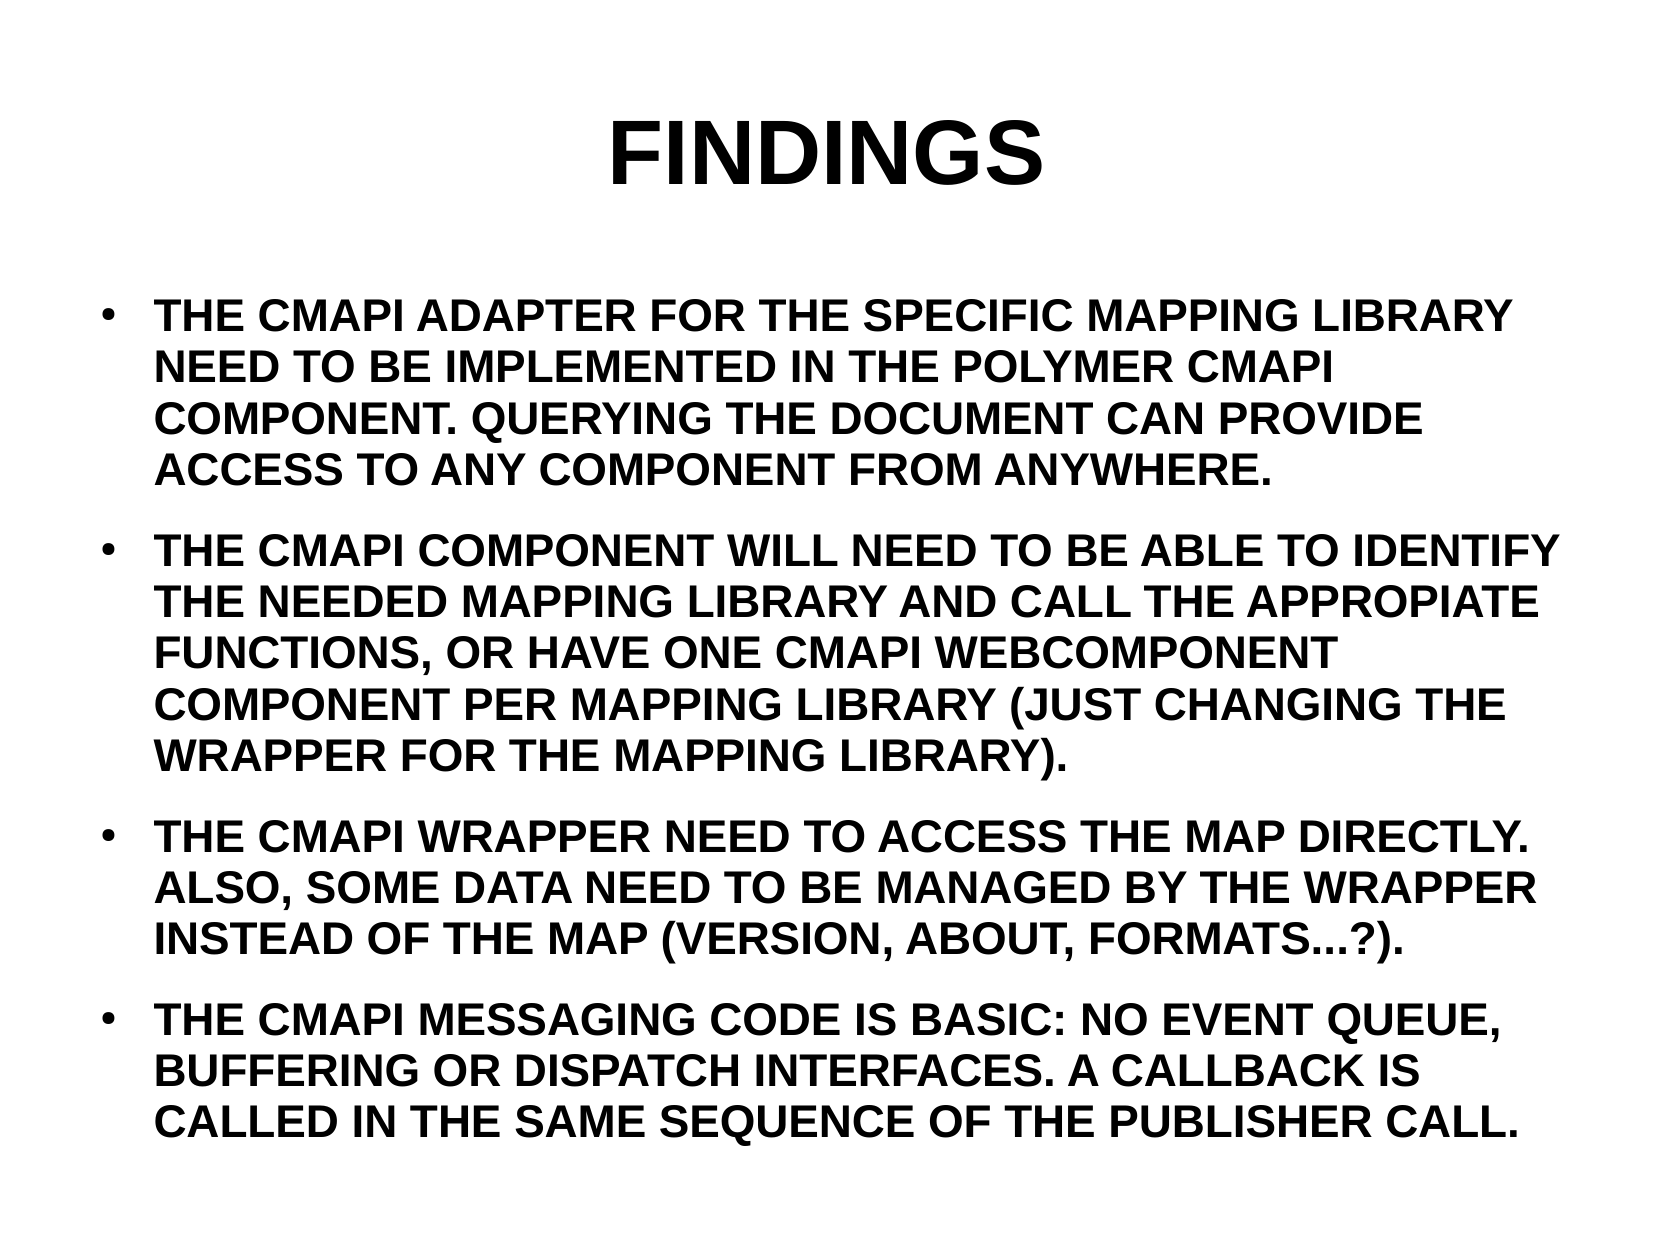

# FINDINGS
THE CMAPI ADAPTER FOR THE SPECIFIC MAPPING LIBRARY NEED TO BE IMPLEMENTED IN THE POLYMER CMAPI COMPONENT. QUERYING THE DOCUMENT CAN PROVIDE ACCESS TO ANY COMPONENT FROM ANYWHERE.
THE CMAPI COMPONENT WILL NEED TO BE ABLE TO IDENTIFY THE NEEDED MAPPING LIBRARY AND CALL THE APPROPIATE FUNCTIONS, OR HAVE ONE CMAPI WEBCOMPONENT COMPONENT PER MAPPING LIBRARY (JUST CHANGING THE WRAPPER FOR THE MAPPING LIBRARY).
THE CMAPI WRAPPER NEED TO ACCESS THE MAP DIRECTLY. ALSO, SOME DATA NEED TO BE MANAGED BY THE WRAPPER INSTEAD OF THE MAP (VERSION, ABOUT, FORMATS...?).
THE CMAPI MESSAGING CODE IS BASIC: NO EVENT QUEUE, BUFFERING OR DISPATCH INTERFACES. A CALLBACK IS CALLED IN THE SAME SEQUENCE OF THE PUBLISHER CALL.